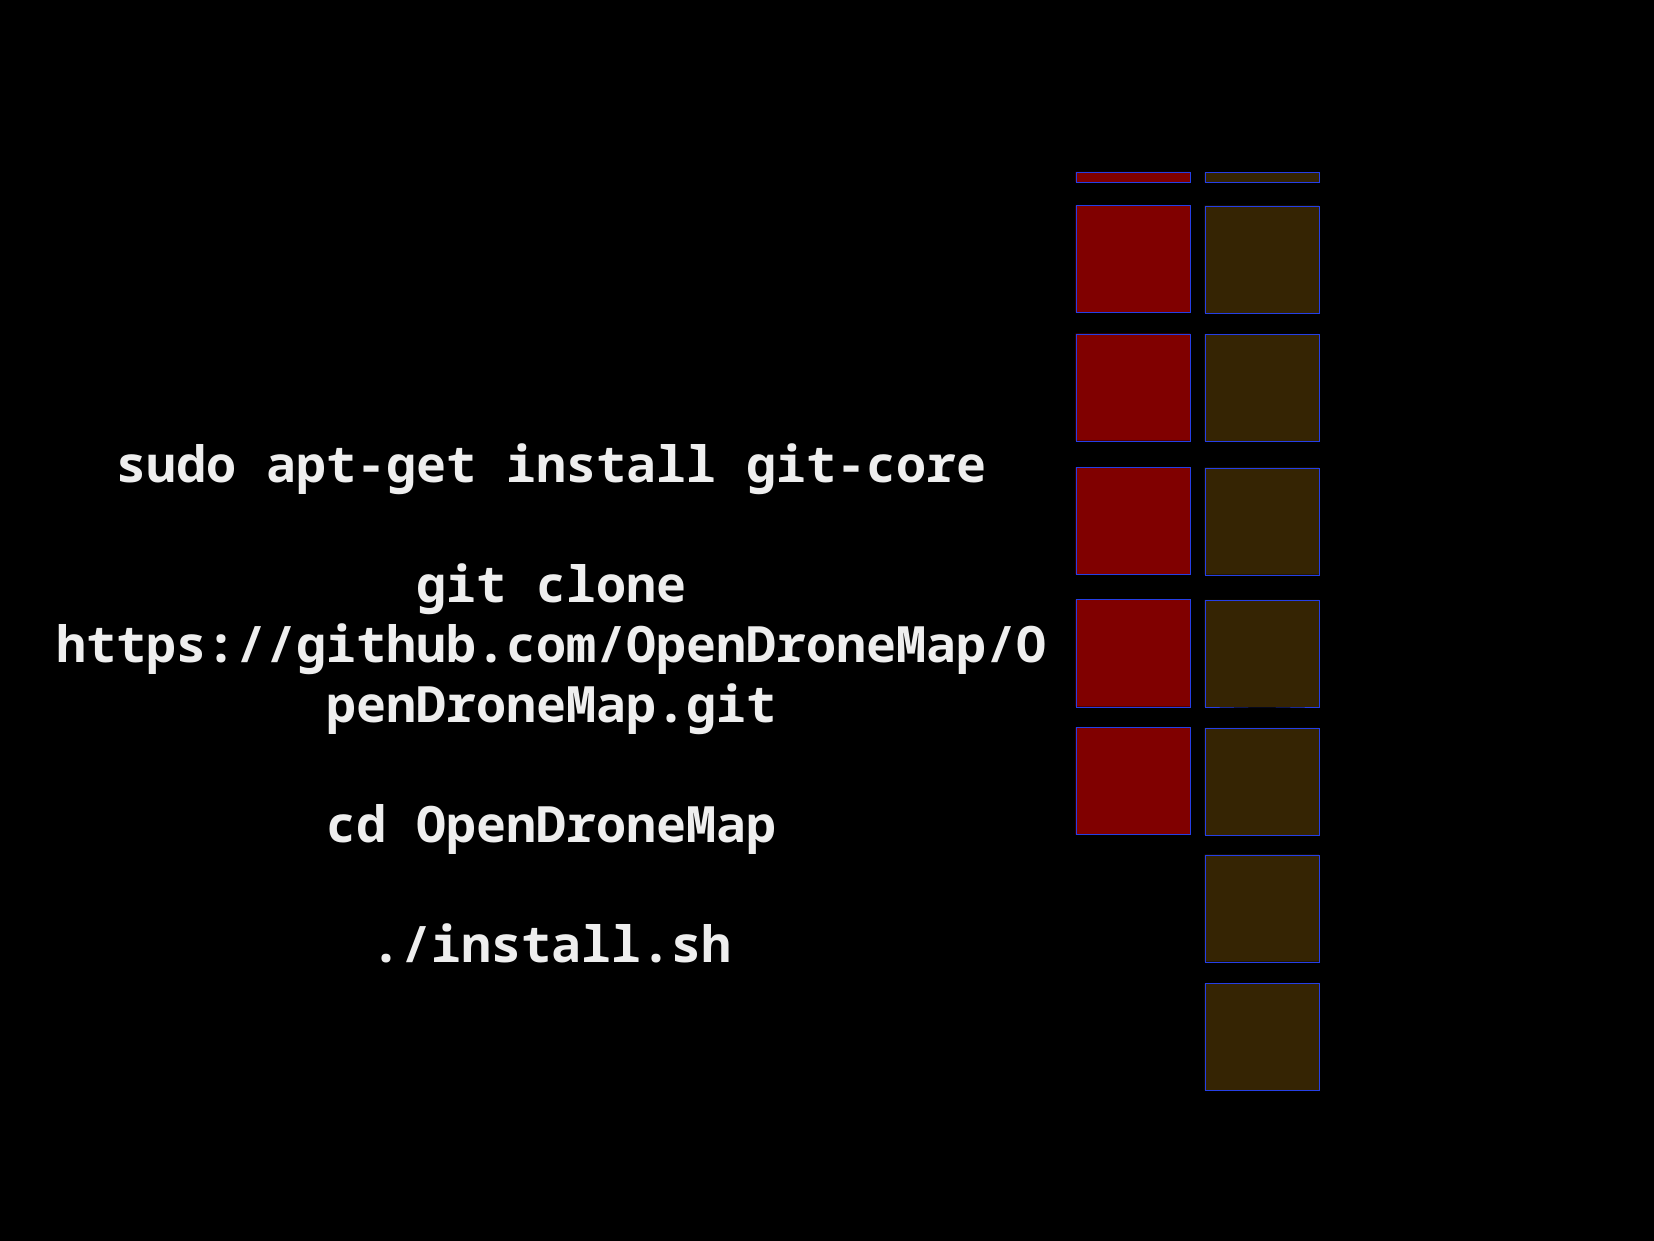

# sudo apt-get install git-core git clone https://github.com/OpenDroneMap/OpenDroneMap.git cd OpenDroneMap ./install.sh